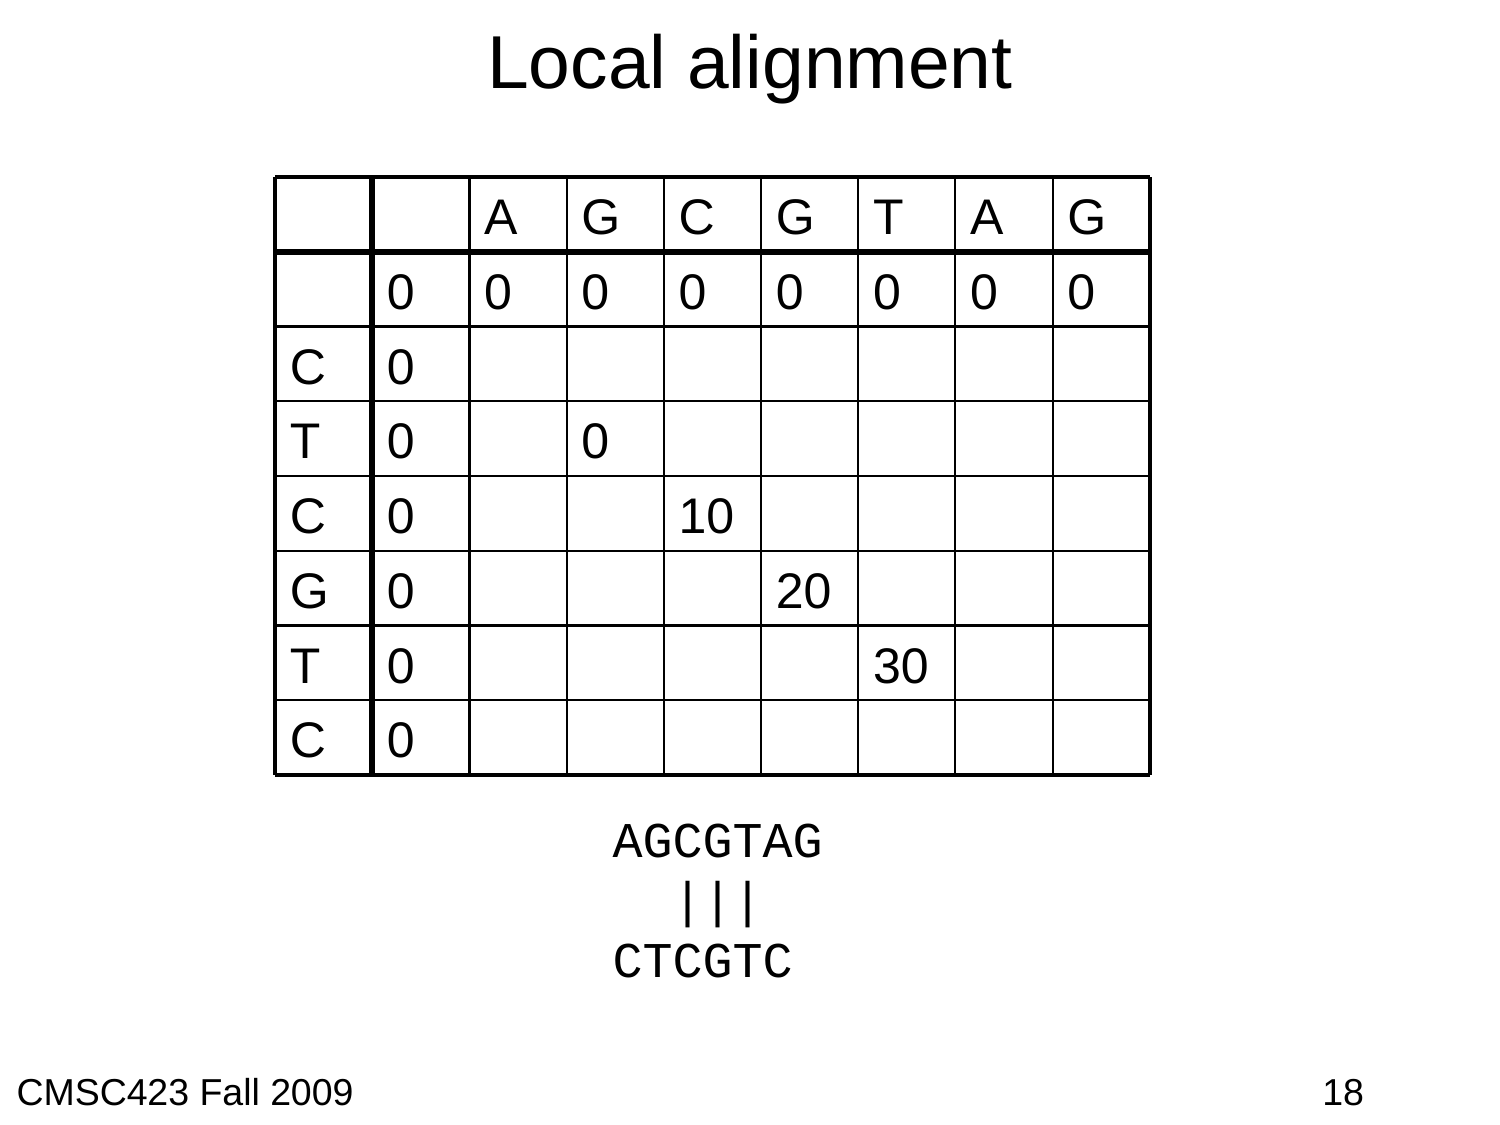

# Local alignment
A
G
C
G
T
A
G
0
0
0
0
0
0
0
0
C
0
T
0
0
C
0
10
G
0
20
T
0
30
C
0
AGCGTAG
 |||
CTCGTC
CMSC423 Fall 2009
18